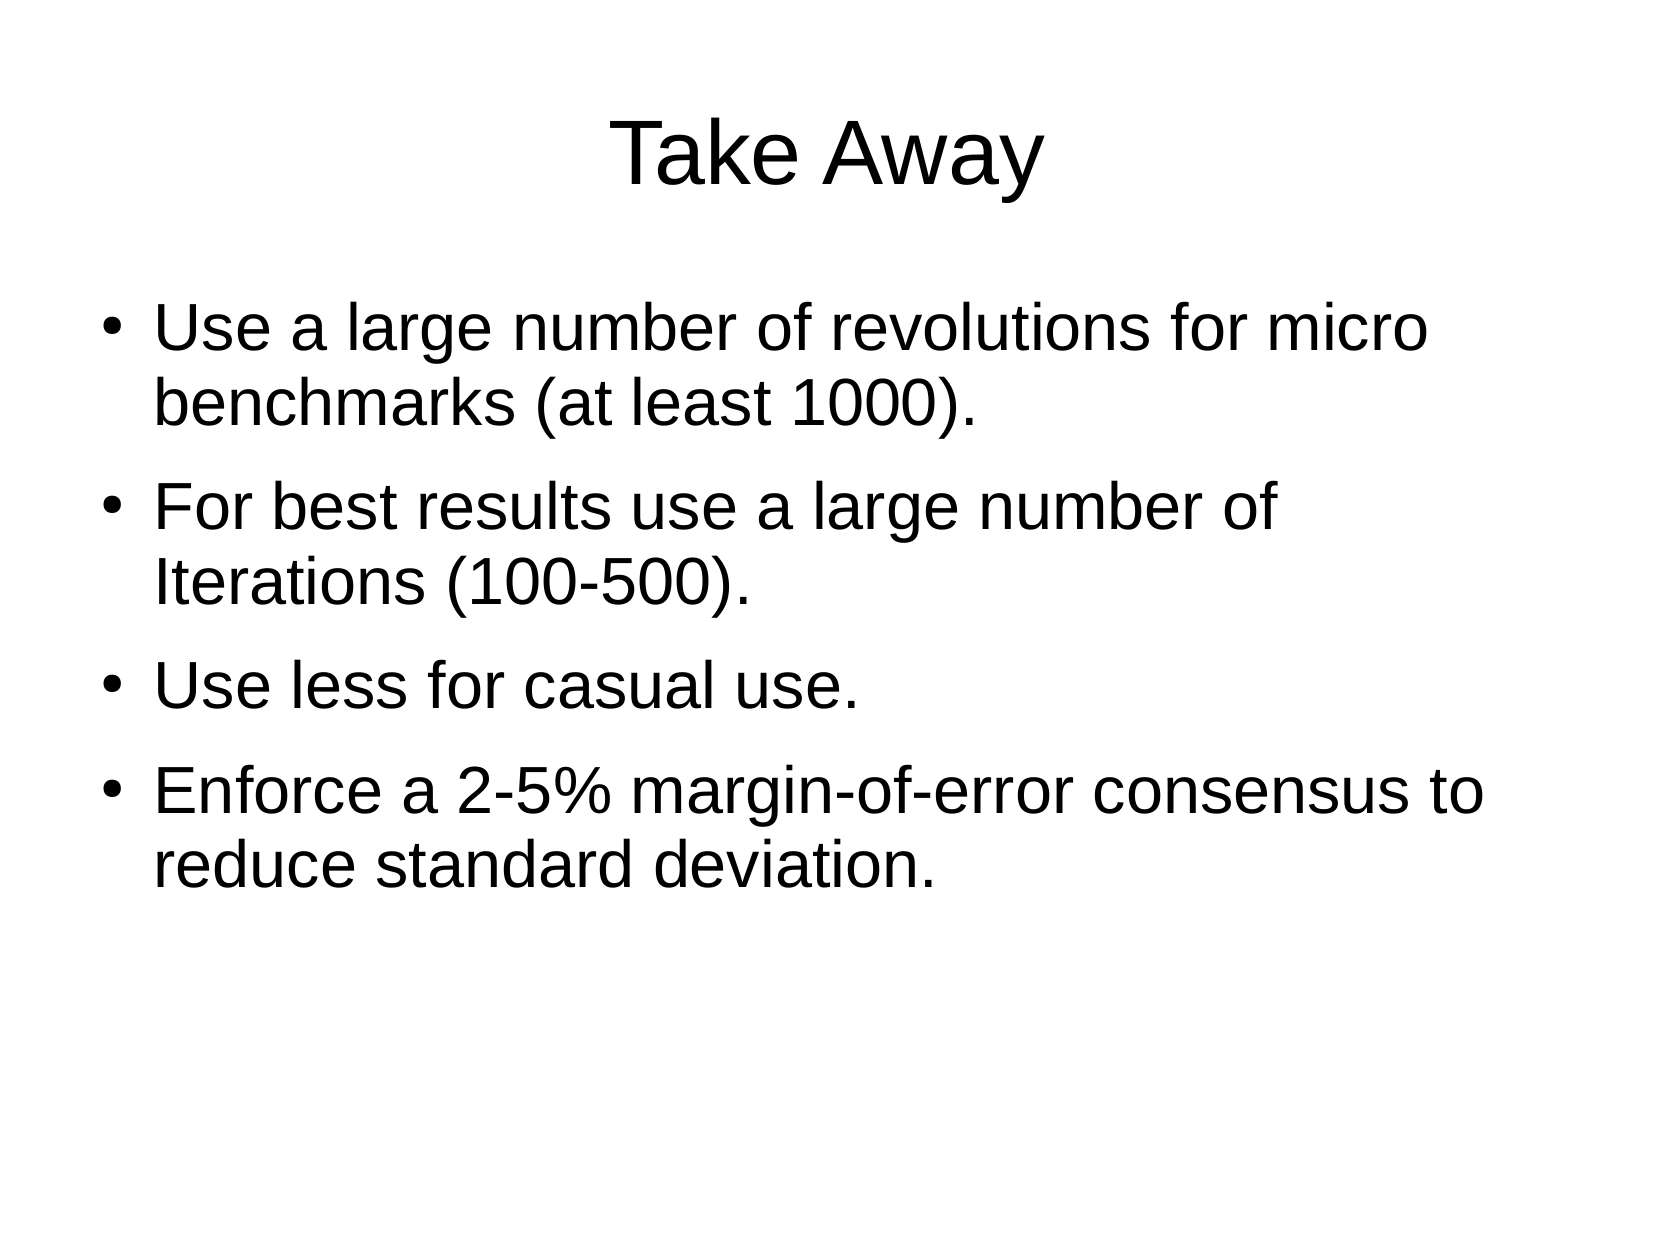

# Take Away
Use a large number of revolutions for micro benchmarks (at least 1000).
For best results use a large number of Iterations (100-500).
Use less for casual use.
Enforce a 2-5% margin-of-error consensus to reduce standard deviation.